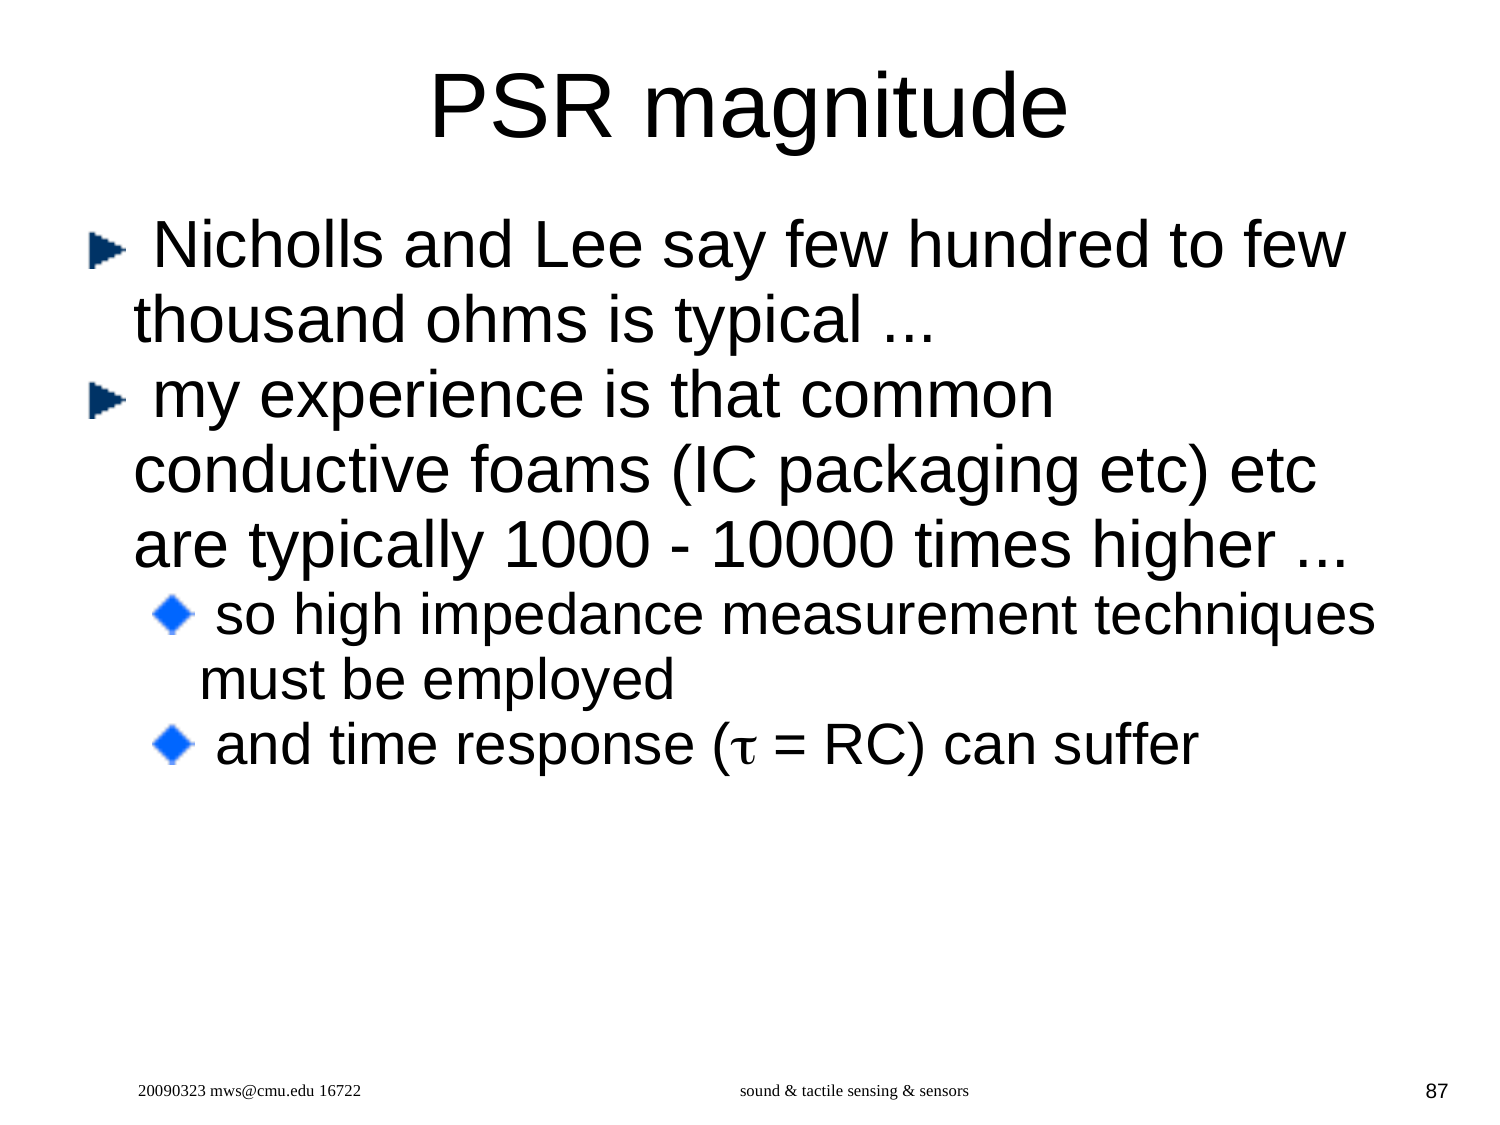

# PSR magnitude
 Nicholls and Lee say few hundred to few thousand ohms is typical ...
 my experience is that common conductive foams (IC packaging etc) etc are typically 1000 - 10000 times higher ...
 so high impedance measurement techniques must be employed
 and time response ( = RC) can suffer
87
20090323 mws@cmu.edu 16722
sound & tactile sensing & sensors